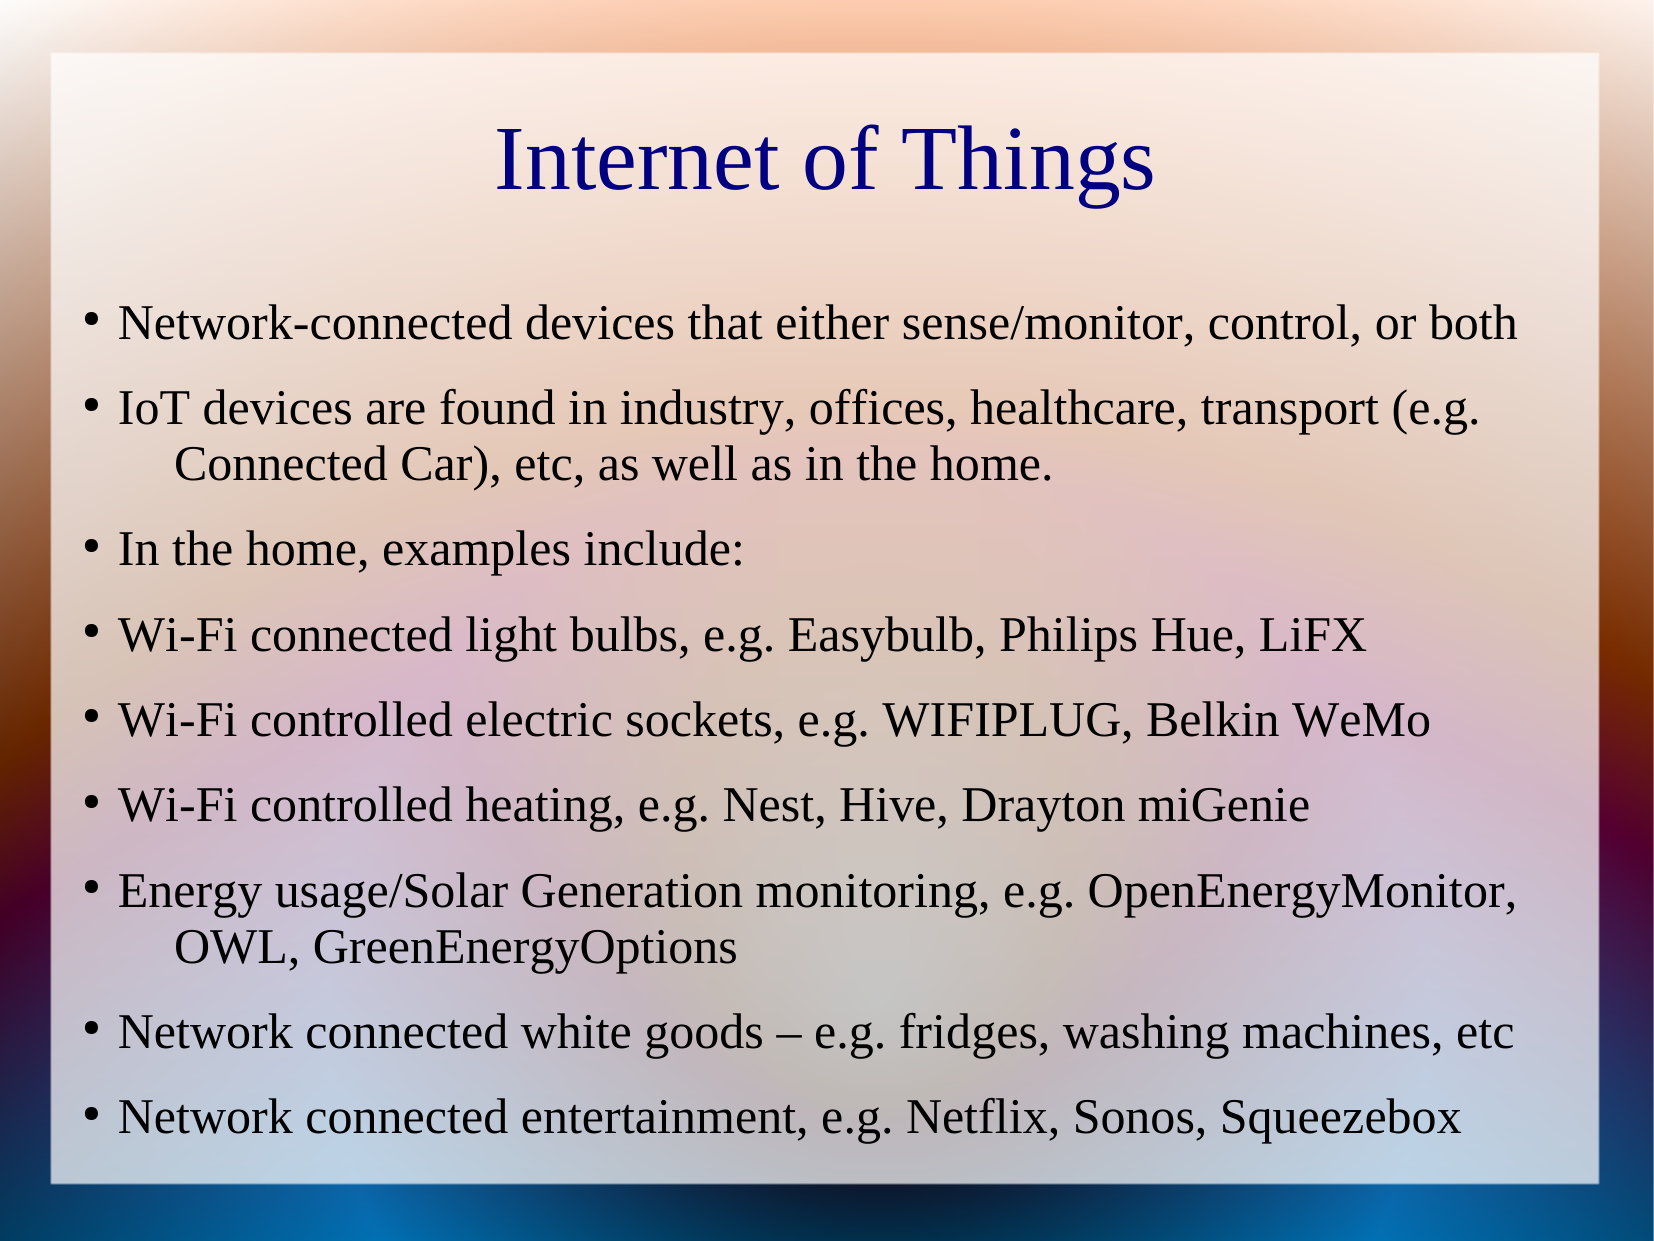

# Internet of Things
Network-connected devices that either sense/monitor, control, or both
IoT devices are found in industry, offices, healthcare, transport (e.g. Connected Car), etc, as well as in the home.
In the home, examples include:
Wi-Fi connected light bulbs, e.g. Easybulb, Philips Hue, LiFX
Wi-Fi controlled electric sockets, e.g. WIFIPLUG, Belkin WeMo
Wi-Fi controlled heating, e.g. Nest, Hive, Drayton miGenie
Energy usage/Solar Generation monitoring, e.g. OpenEnergyMonitor, OWL, GreenEnergyOptions
Network connected white goods – e.g. fridges, washing machines, etc
Network connected entertainment, e.g. Netflix, Sonos, Squeezebox